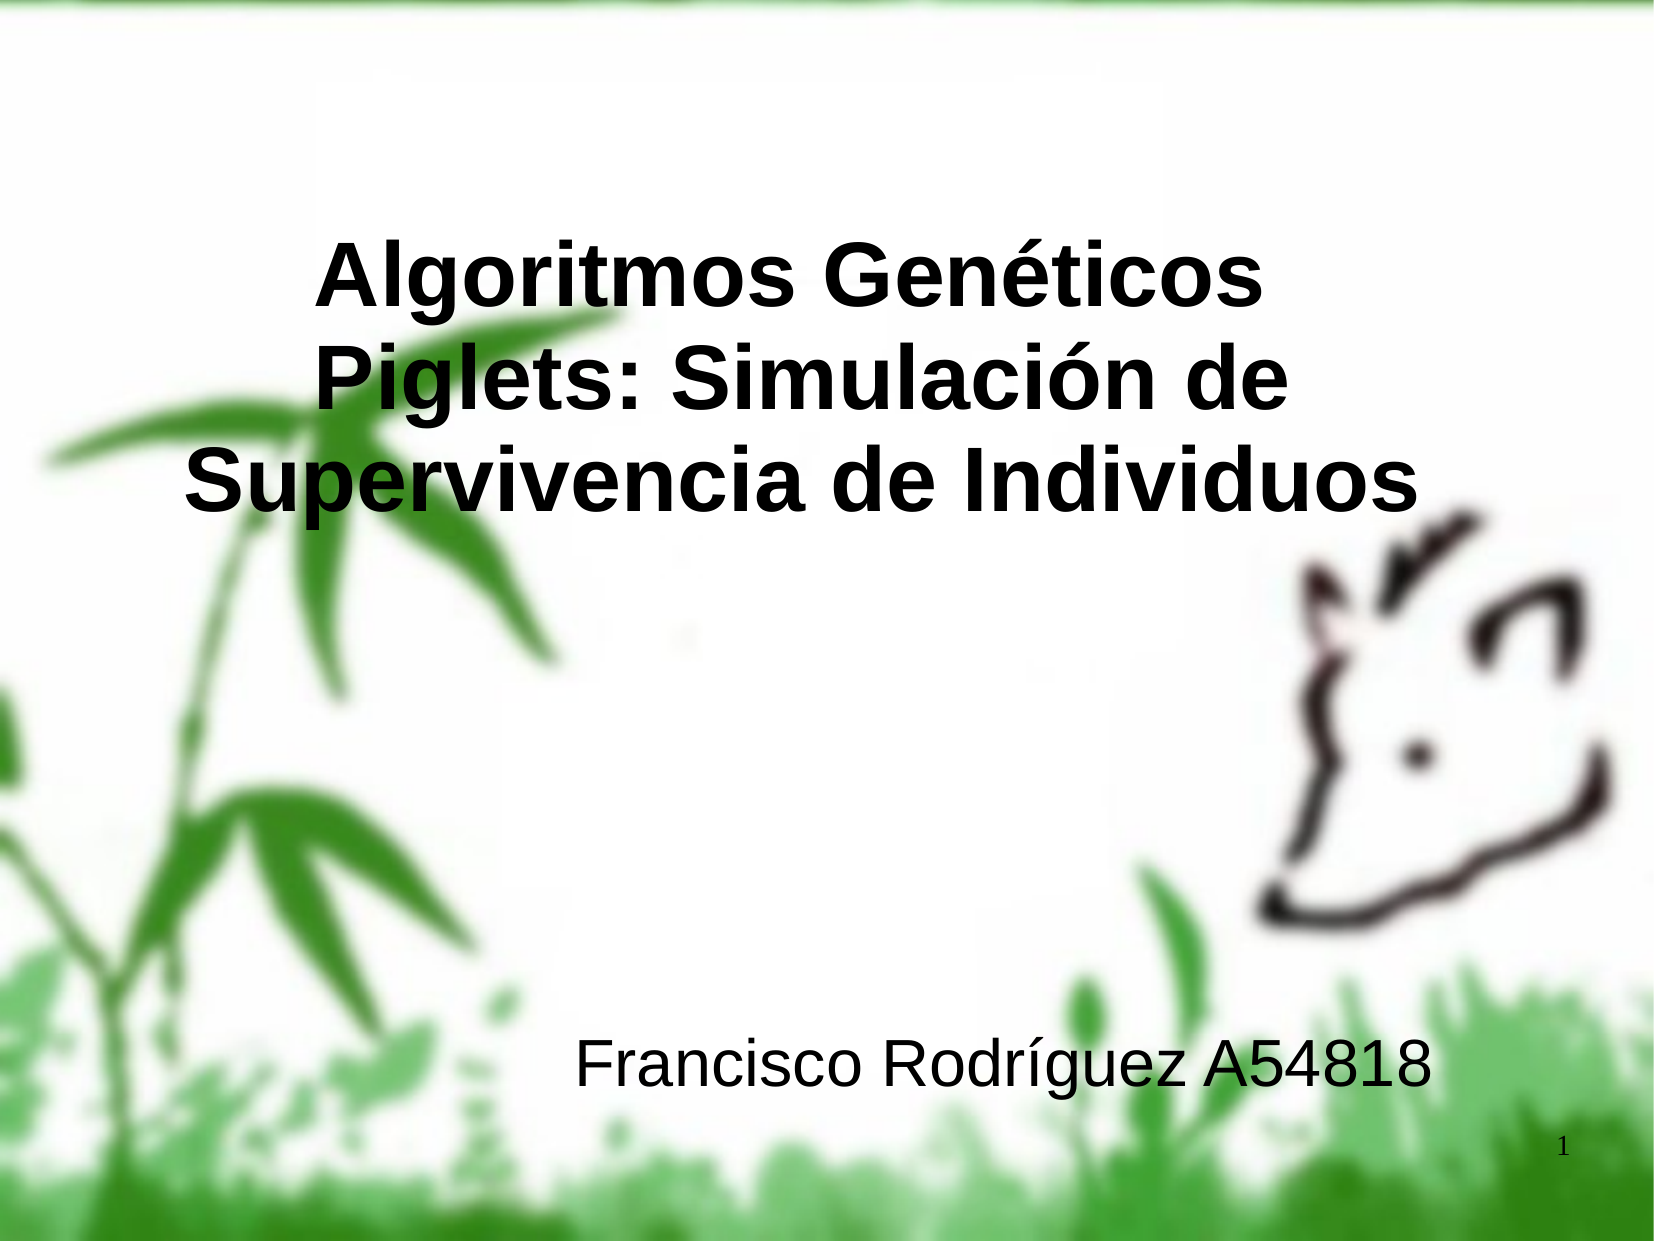

# Algoritmos Genéticos Piglets: Simulación de Supervivencia de Individuos
Francisco Rodríguez A54818
1